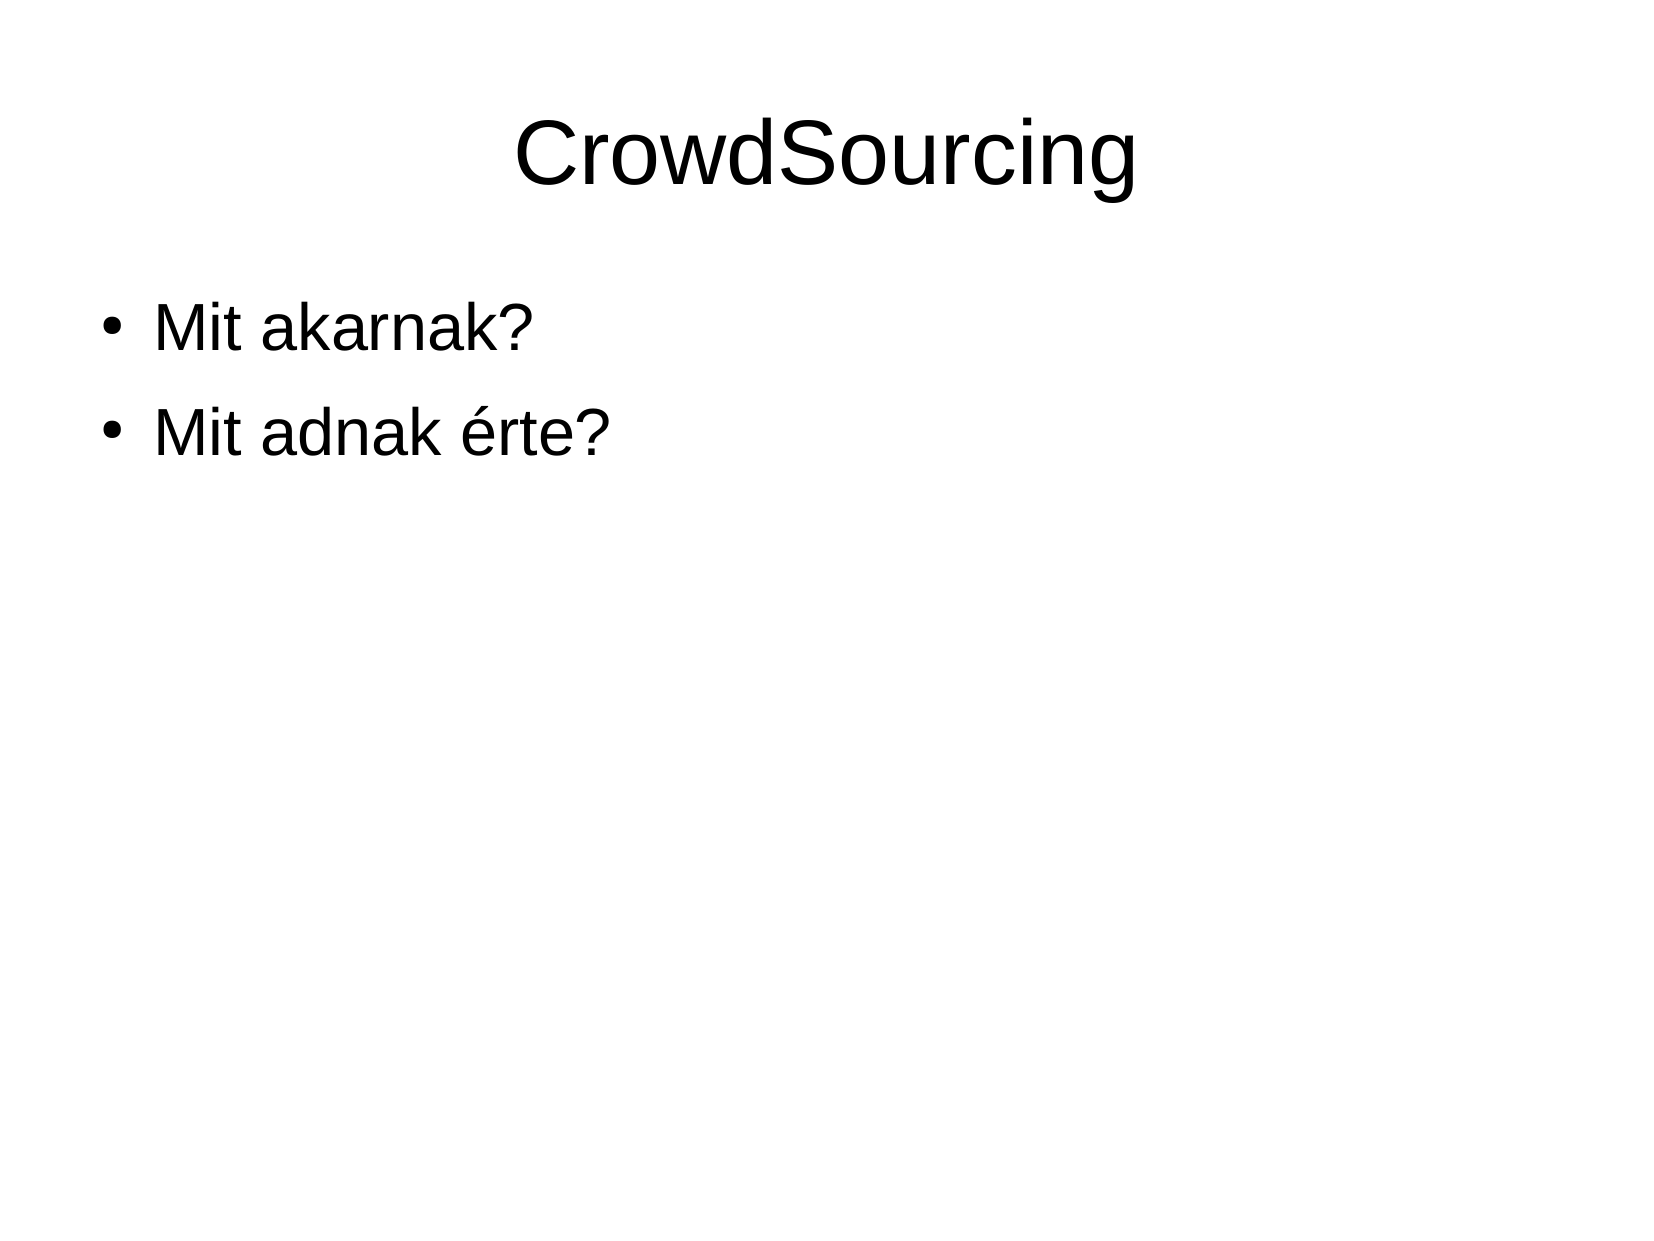

# CrowdSourcing
Mit akarnak?
Mit adnak érte?